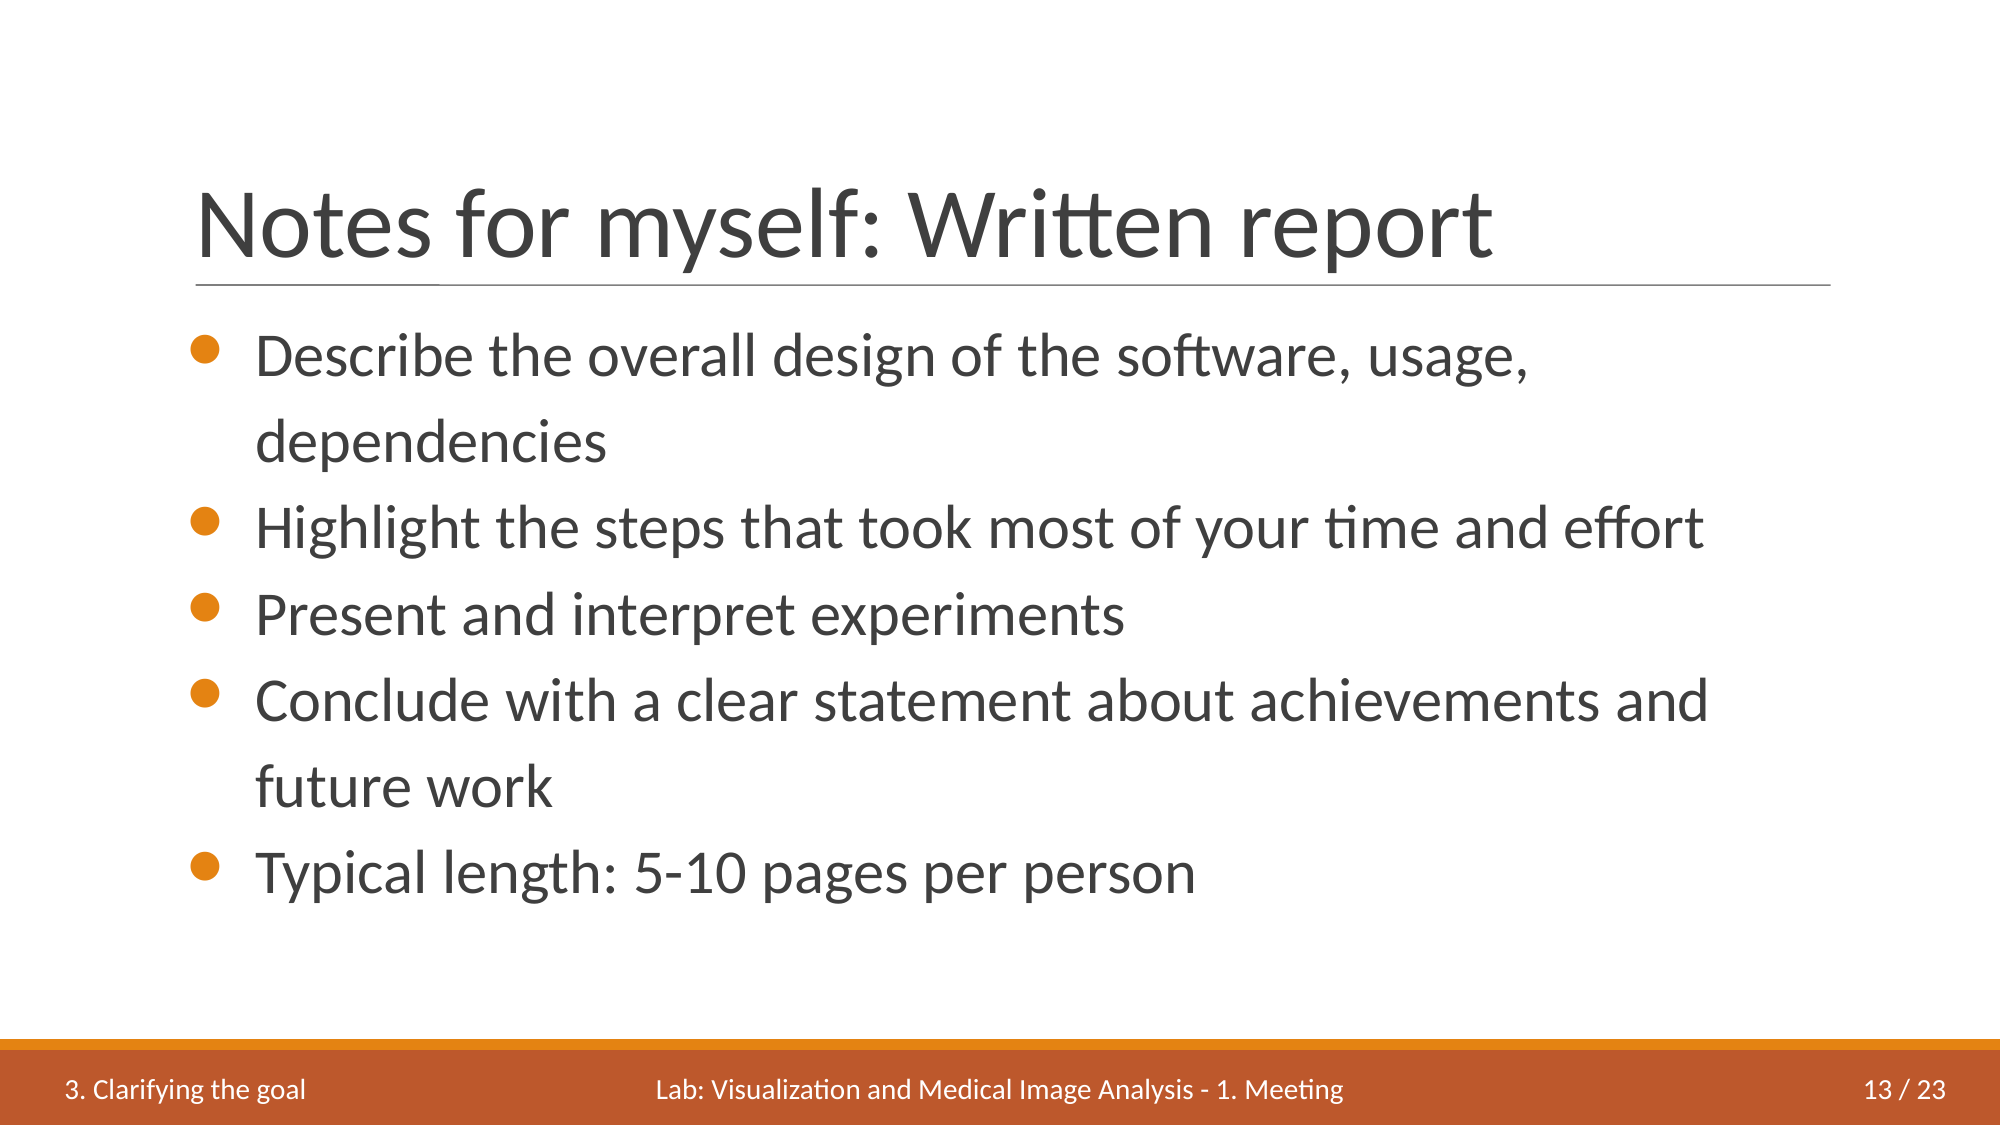

# Notes for myself: Written report
Describe the overall design of the software, usage, dependencies
Highlight the steps that took most of your time and effort
Present and interpret experiments
Conclude with a clear statement about achievements and future work
Typical length: 5-10 pages per person
3. Clarifying the goal
Lab: Visualization and Medical Image Analysis - 1. Meeting